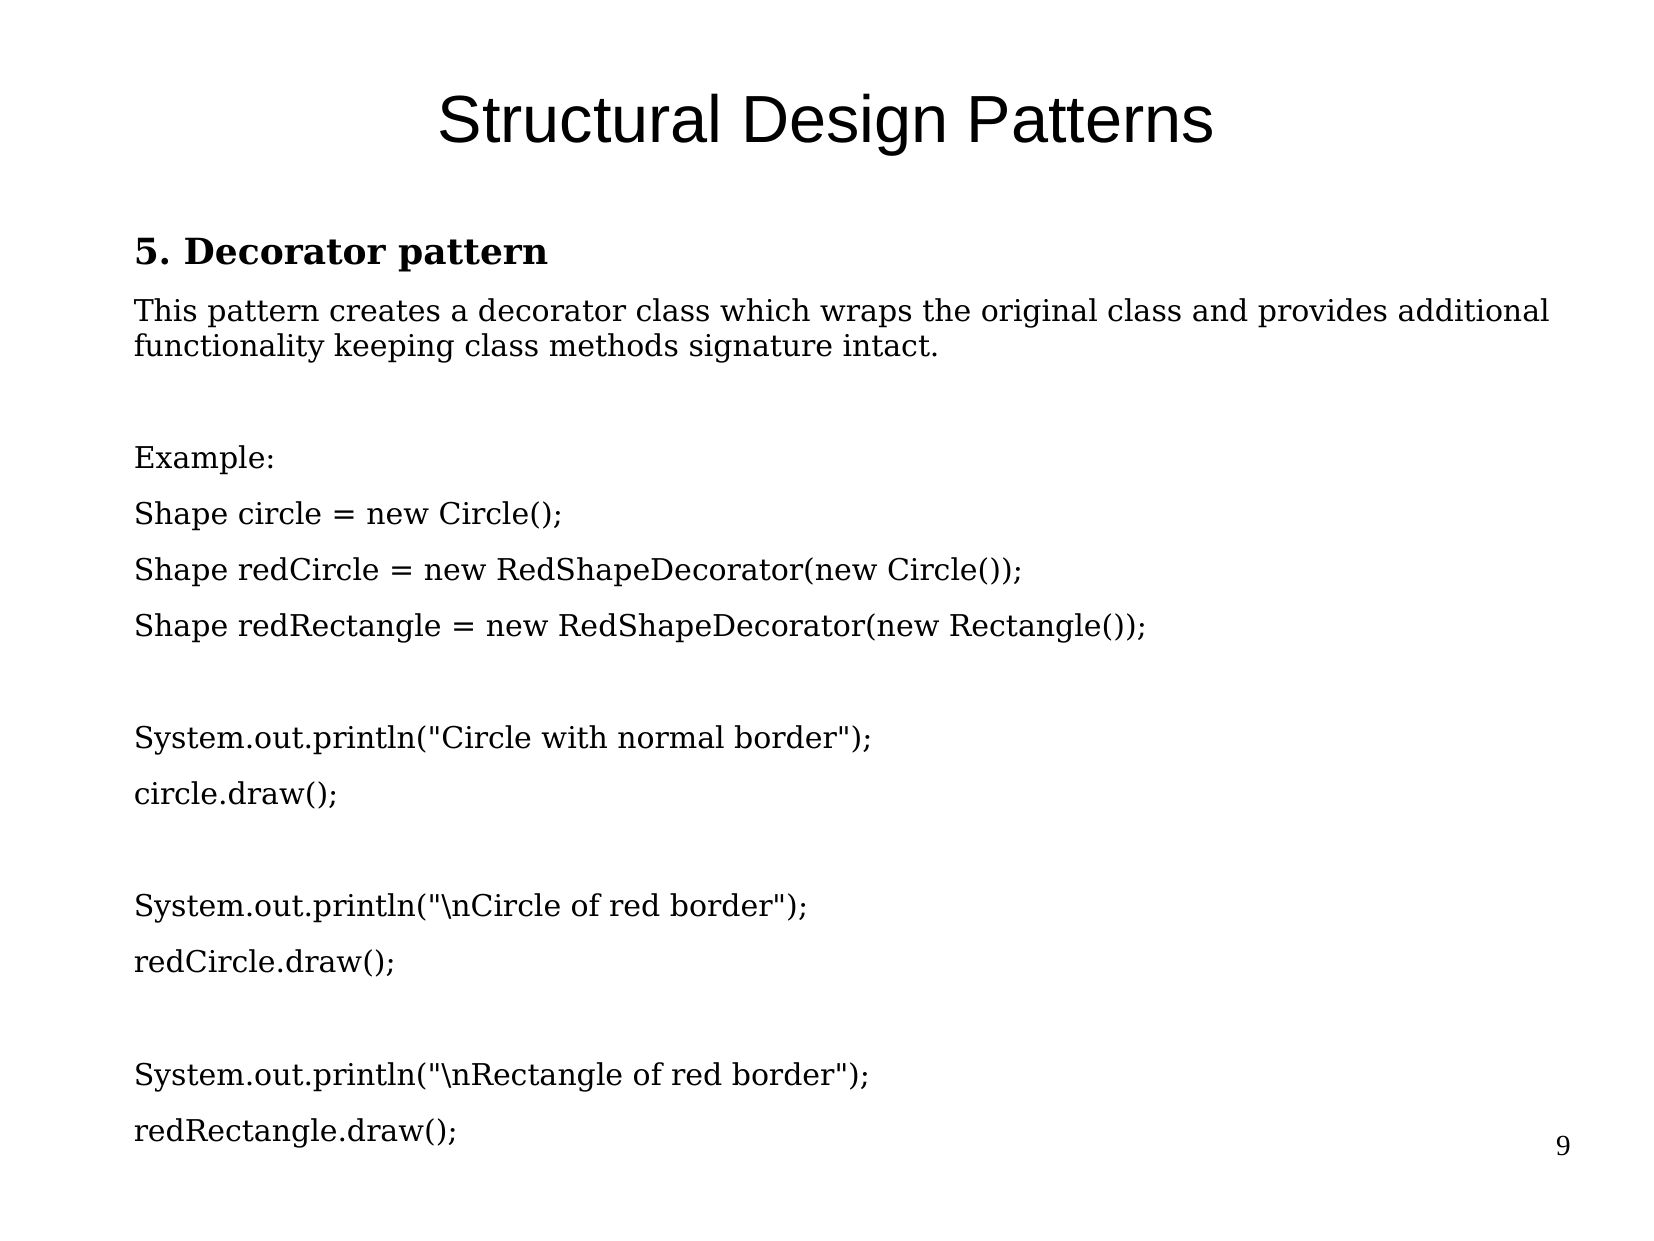

# Structural Design Patterns
5. Decorator pattern
This pattern creates a decorator class which wraps the original class and provides additional functionality keeping class methods signature intact.
Example:
Shape circle = new Circle();
Shape redCircle = new RedShapeDecorator(new Circle());
Shape redRectangle = new RedShapeDecorator(new Rectangle());
System.out.println("Circle with normal border");
circle.draw();
System.out.println("\nCircle of red border");
redCircle.draw();
System.out.println("\nRectangle of red border");
redRectangle.draw();
9